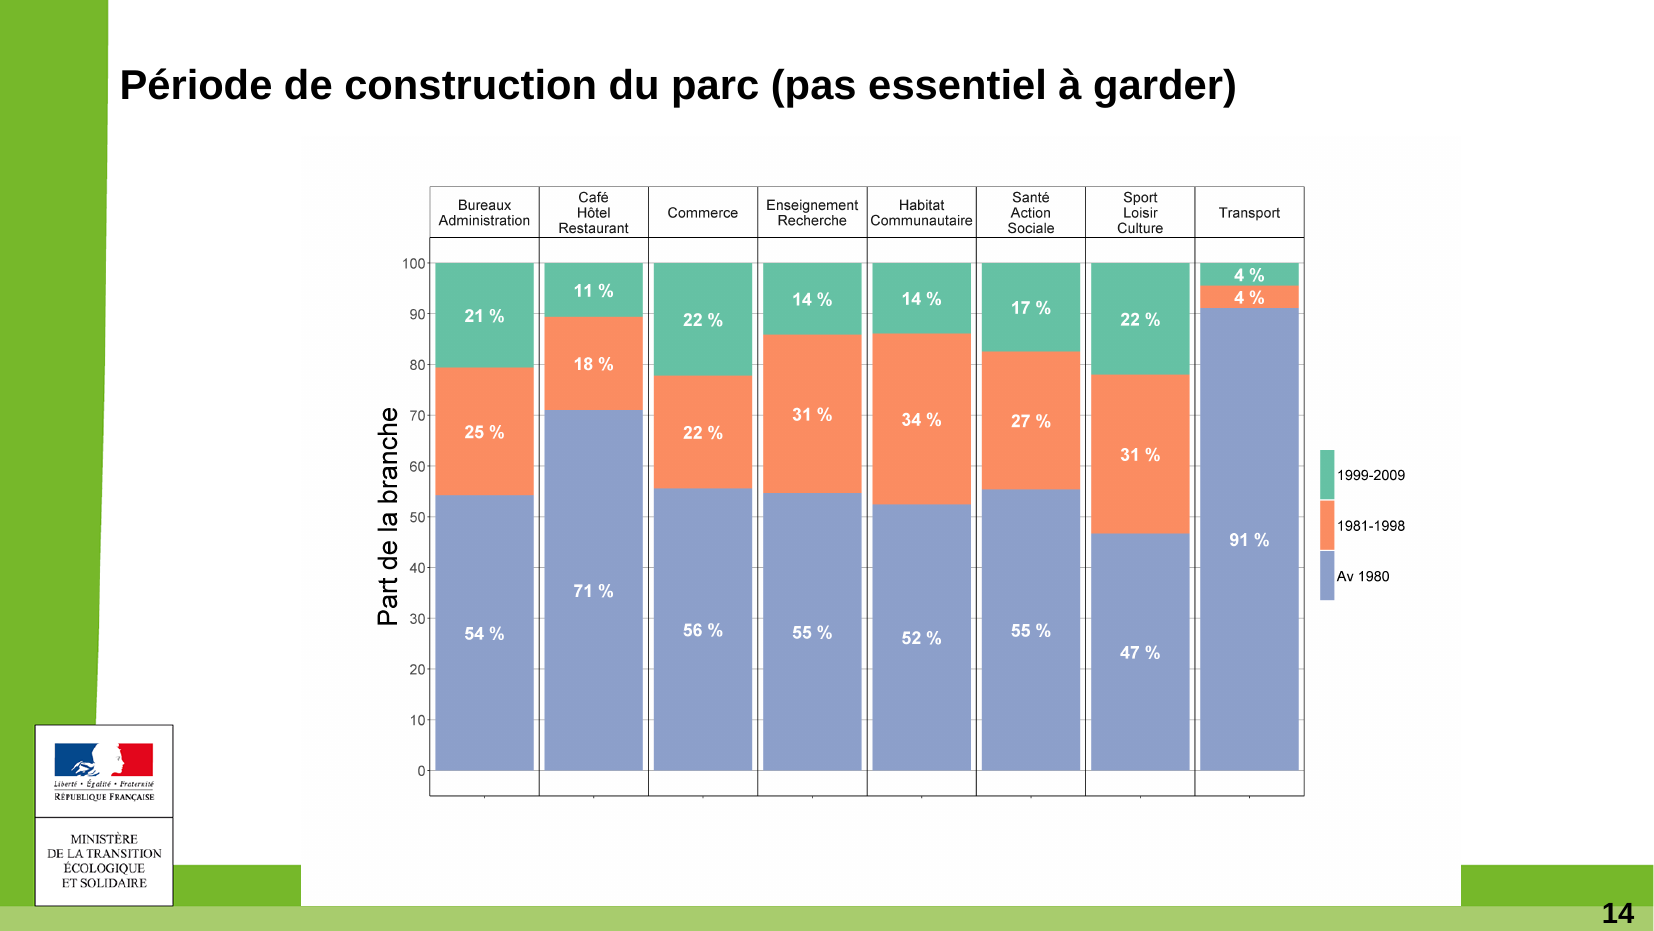

# Période de construction du parc (pas essentiel à garder)